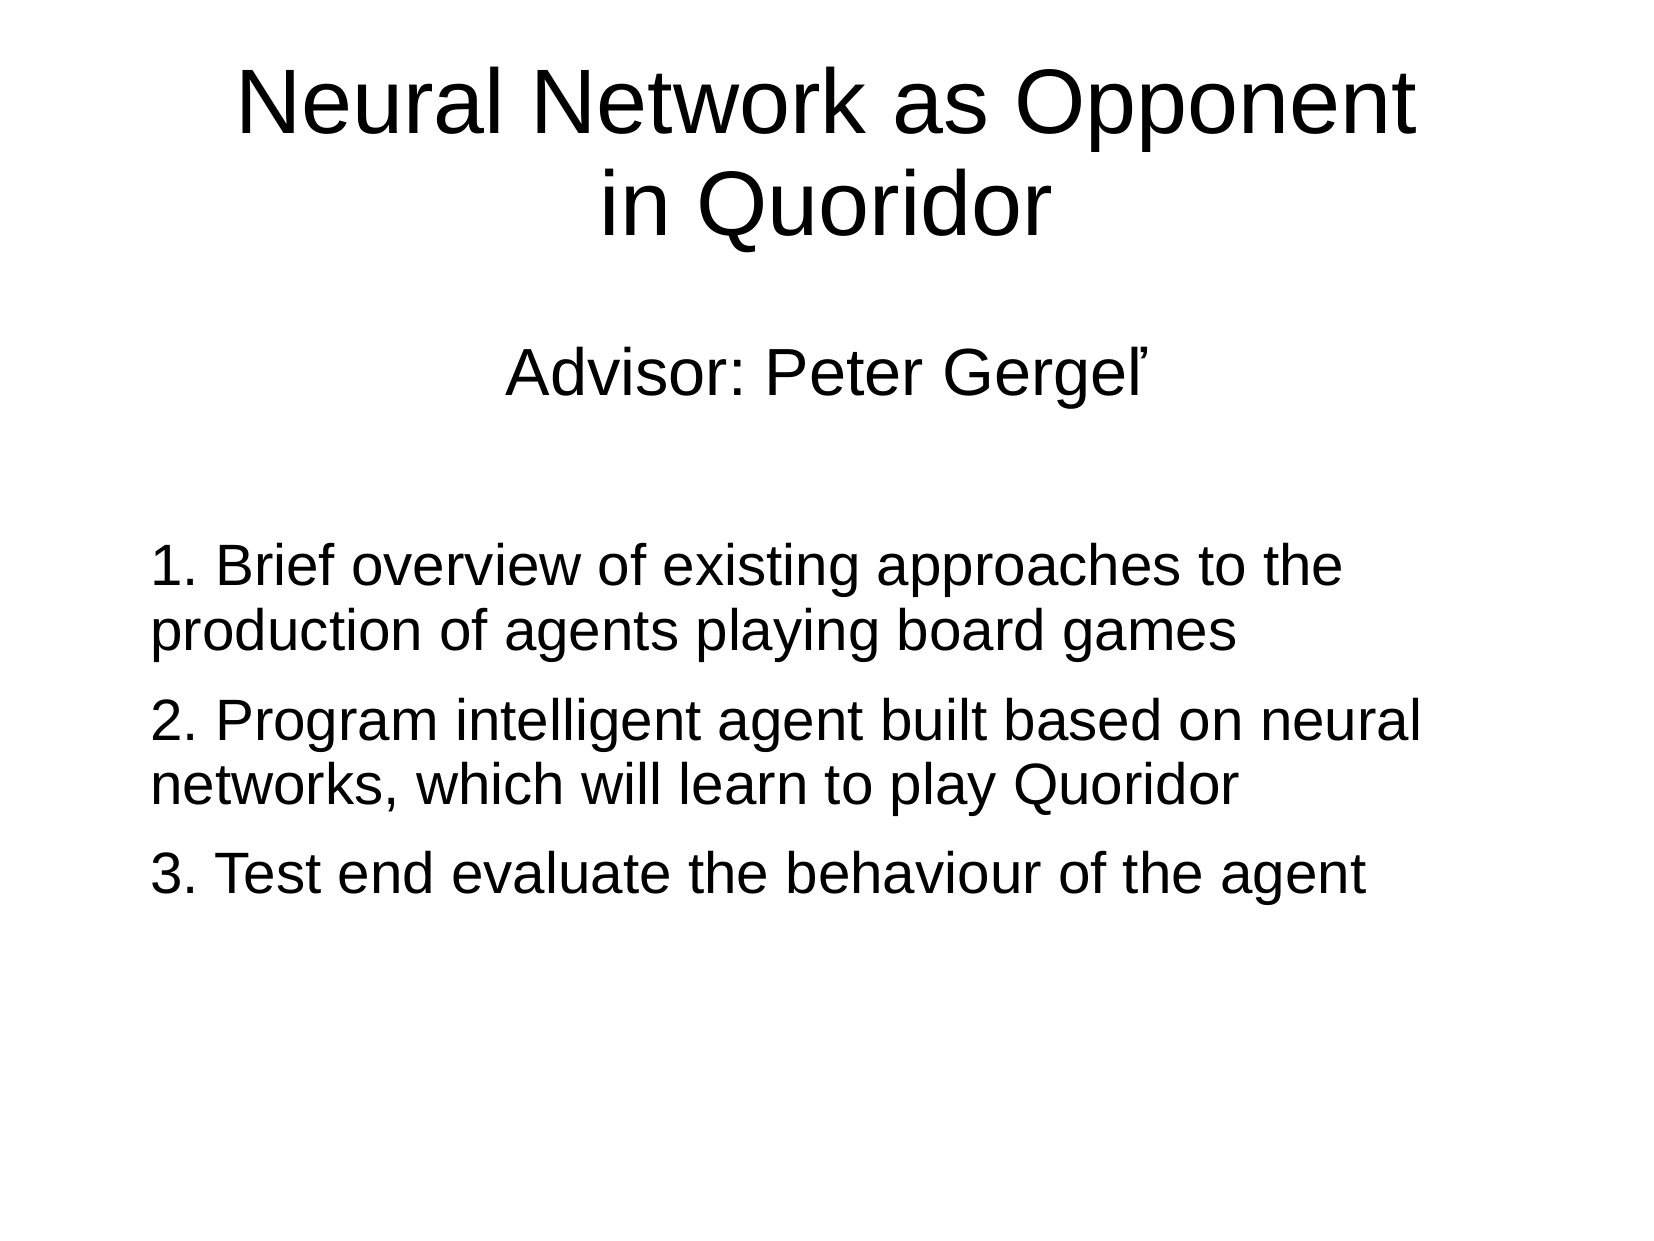

# Neural Network as Opponent in Quoridor
Advisor: Peter Gergeľ
1. Brief overview of existing approaches to the production of agents playing board games
2. Program intelligent agent built based on neural networks, which will learn to play Quoridor
3. Test end evaluate the behaviour of the agent